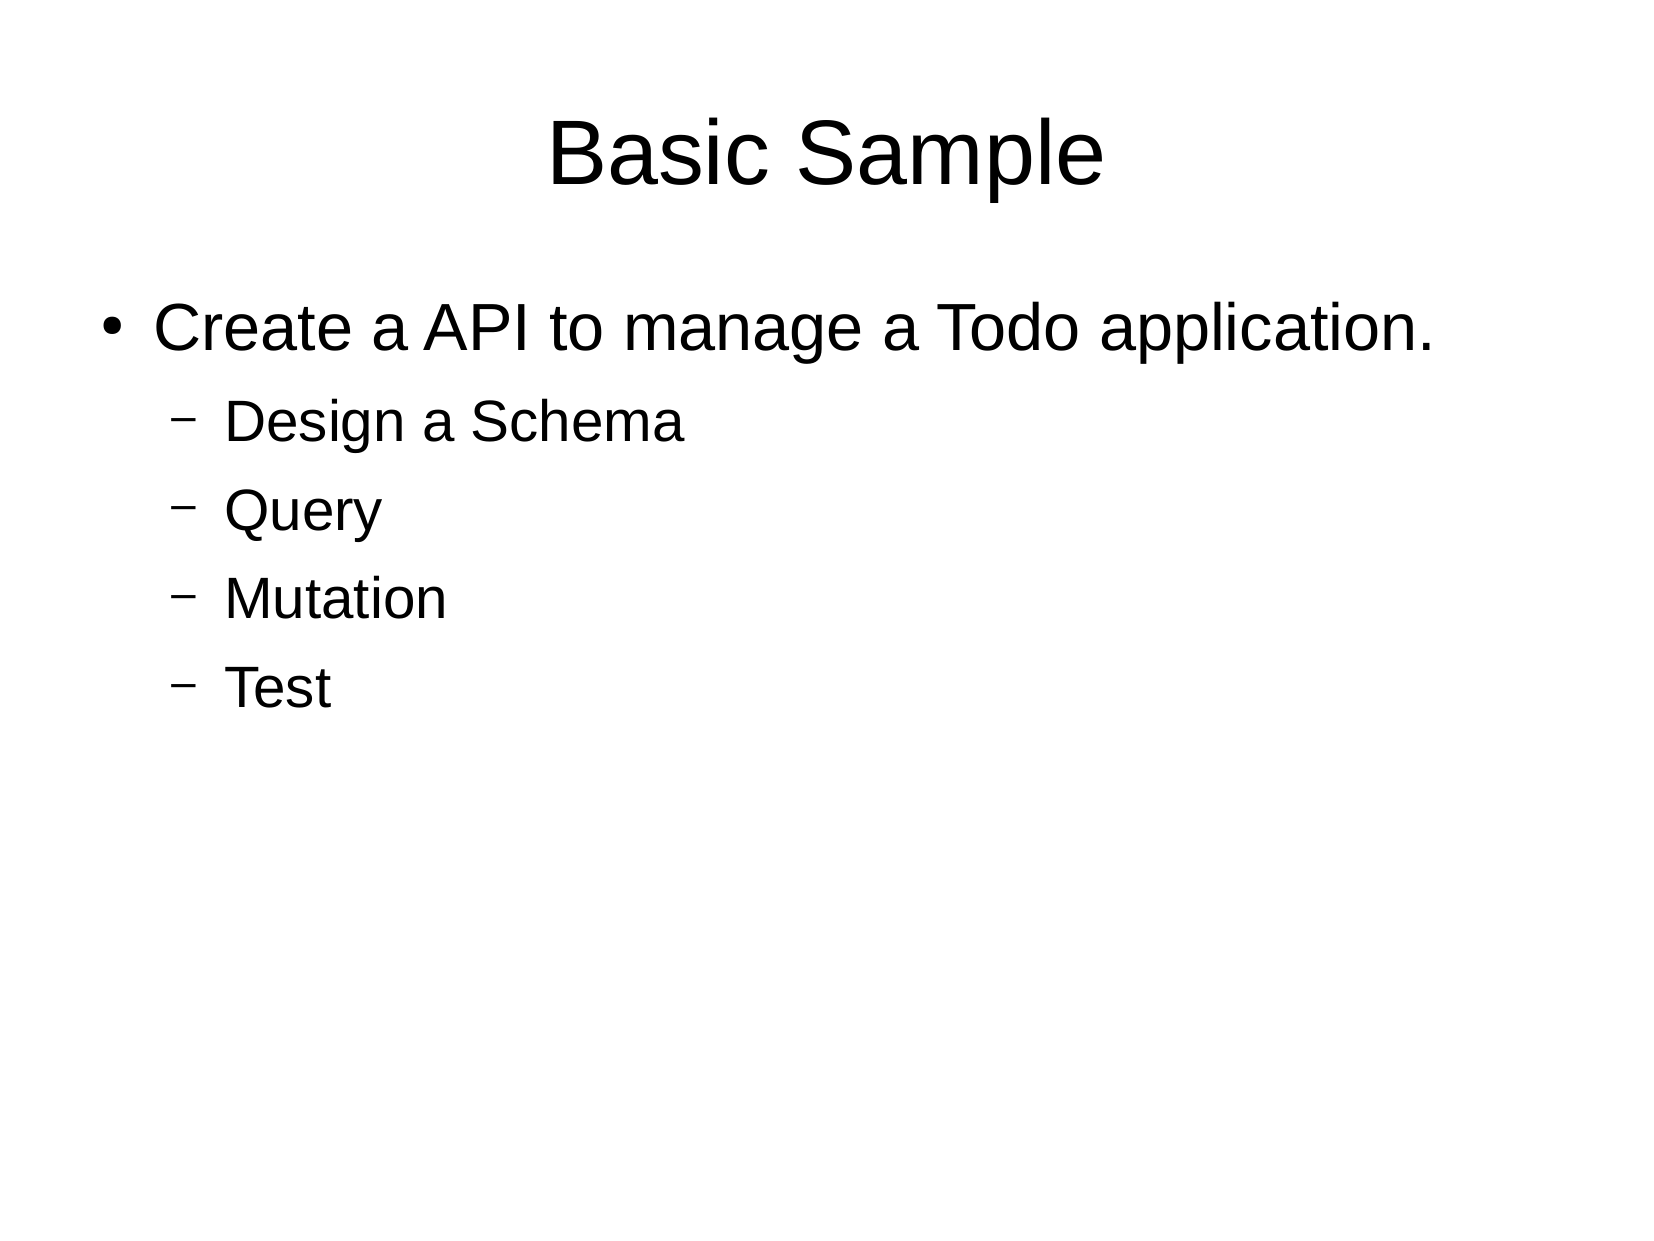

# Basic Sample
Create a API to manage a Todo application.
Design a Schema
Query
Mutation
Test